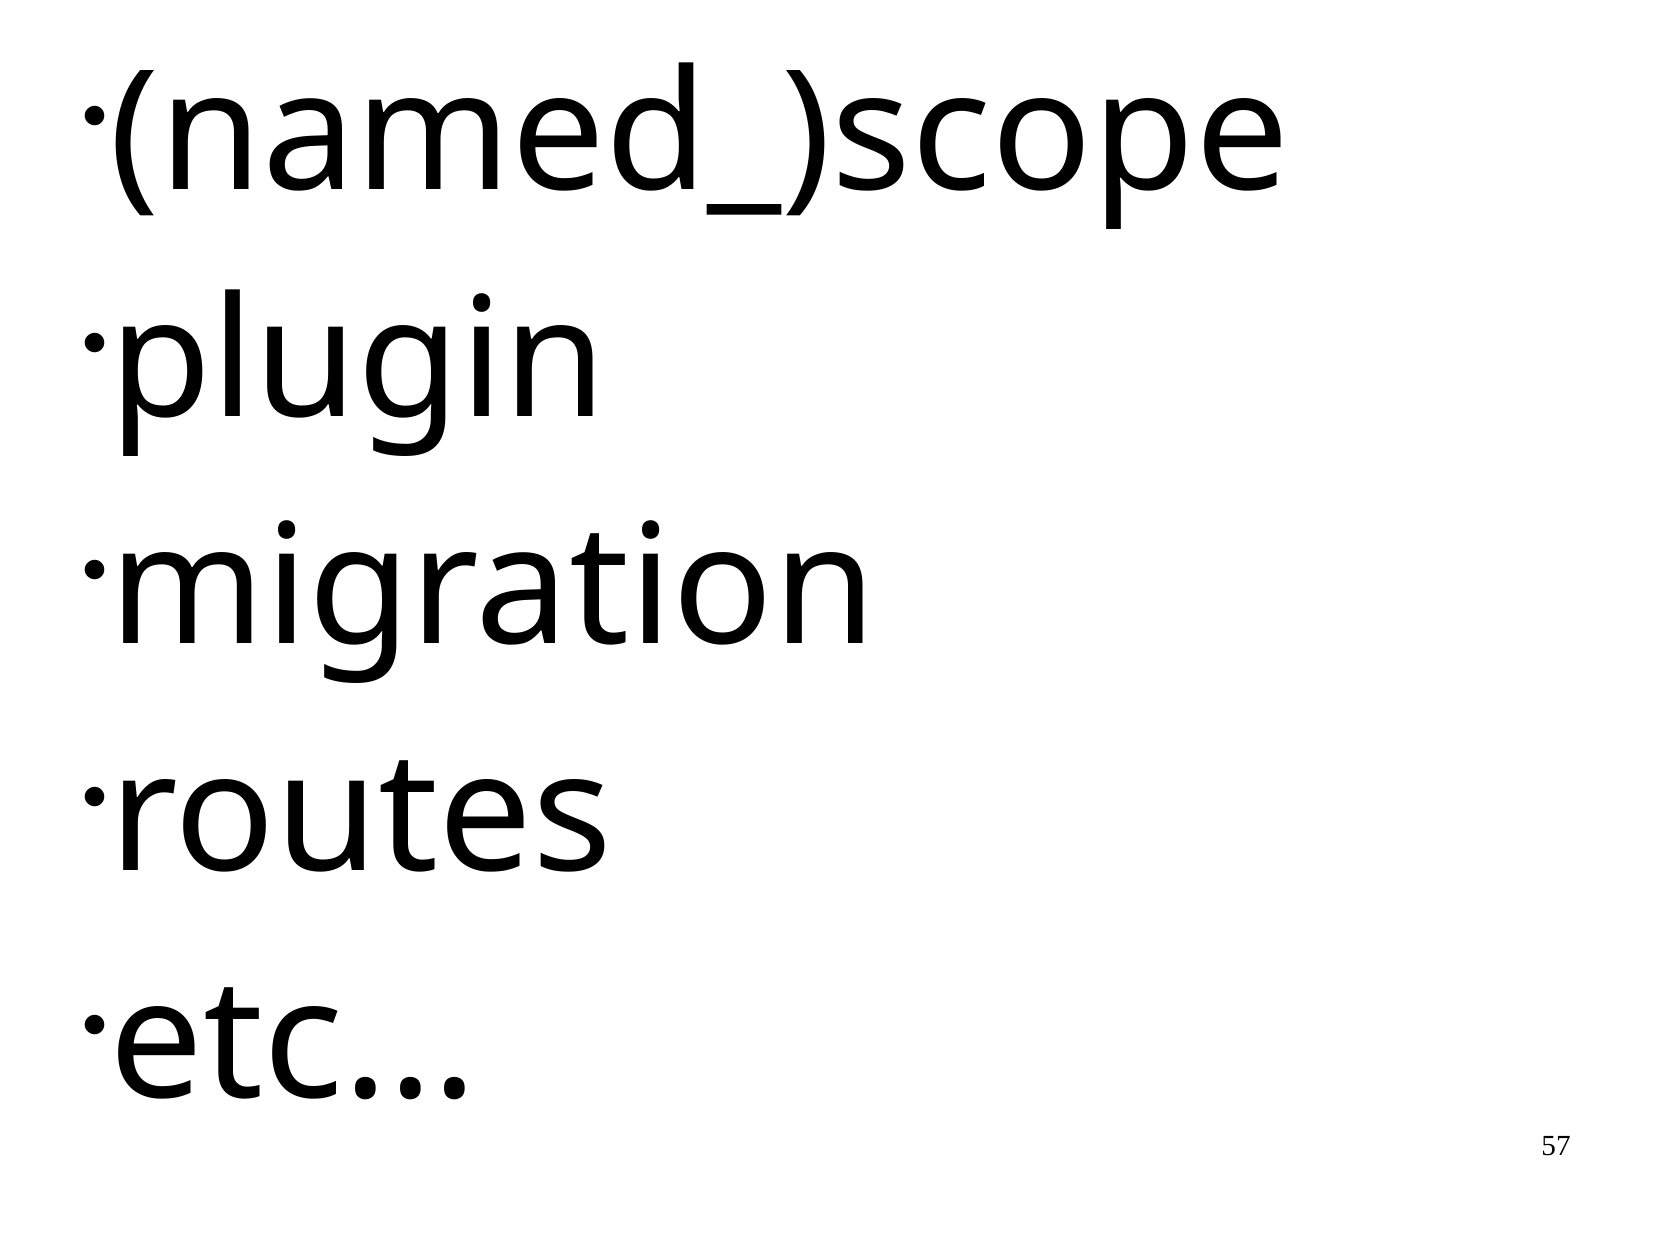

# (named_)scope
plugin
migration
routes
etc...
57